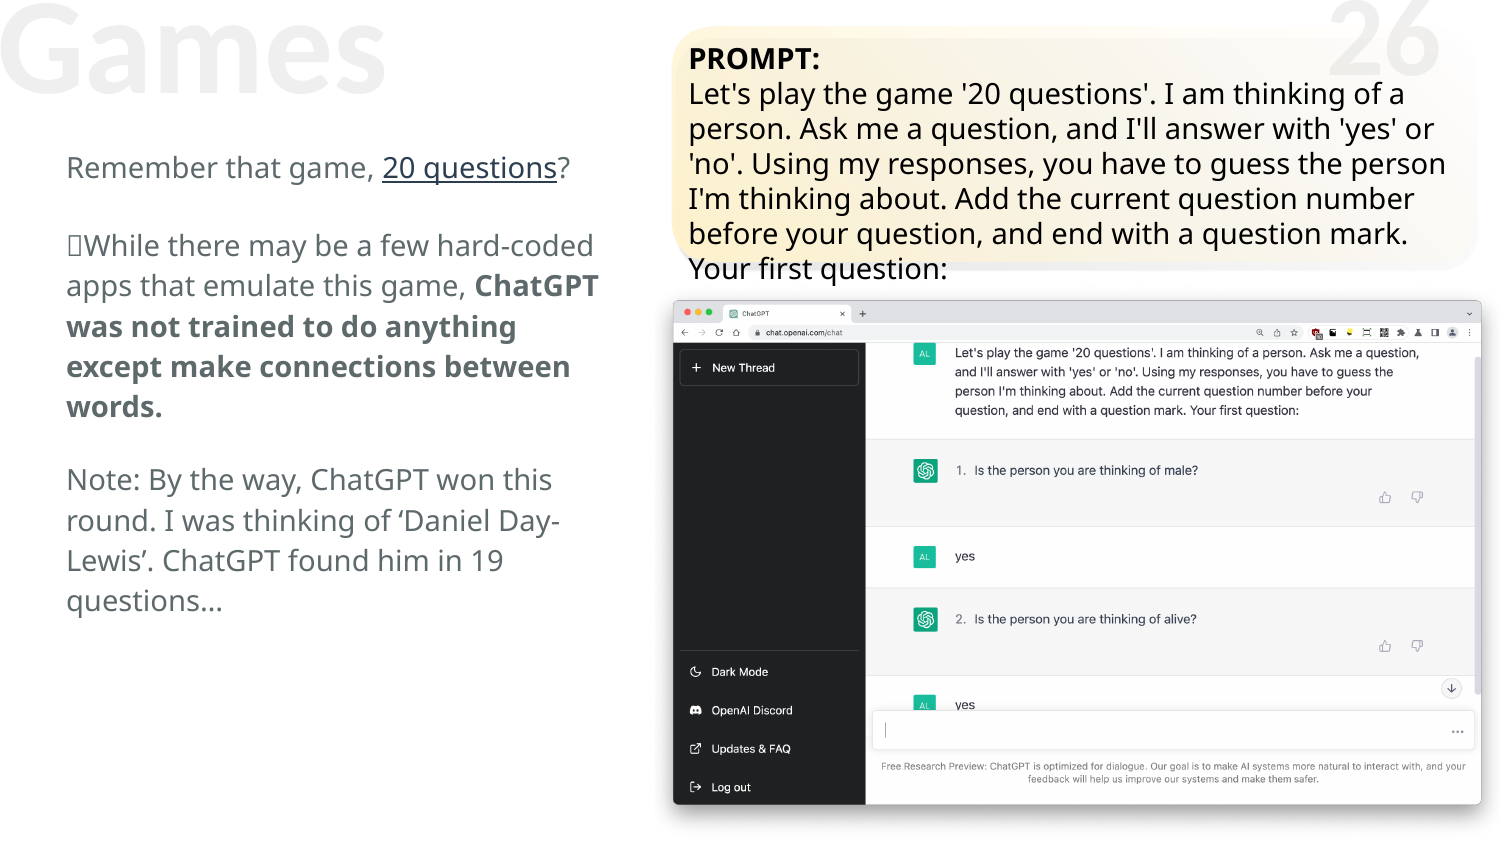

# Games
Let's play the game '20 questions'. I am thinking of a person. Ask me a question, and I'll answer with 'yes' or 'no'. Using my responses, you have to guess the person I'm thinking about. Add the current question number before your question, and end with a question mark. Your first question:
Remember that game, 20 questions?
💡While there may be a few hard-coded apps that emulate this game, ChatGPT was not trained to do anything except make connections between words.
Note: By the way, ChatGPT won this round. I was thinking of ‘Daniel Day-Lewis’. ChatGPT found him in 19 questions…